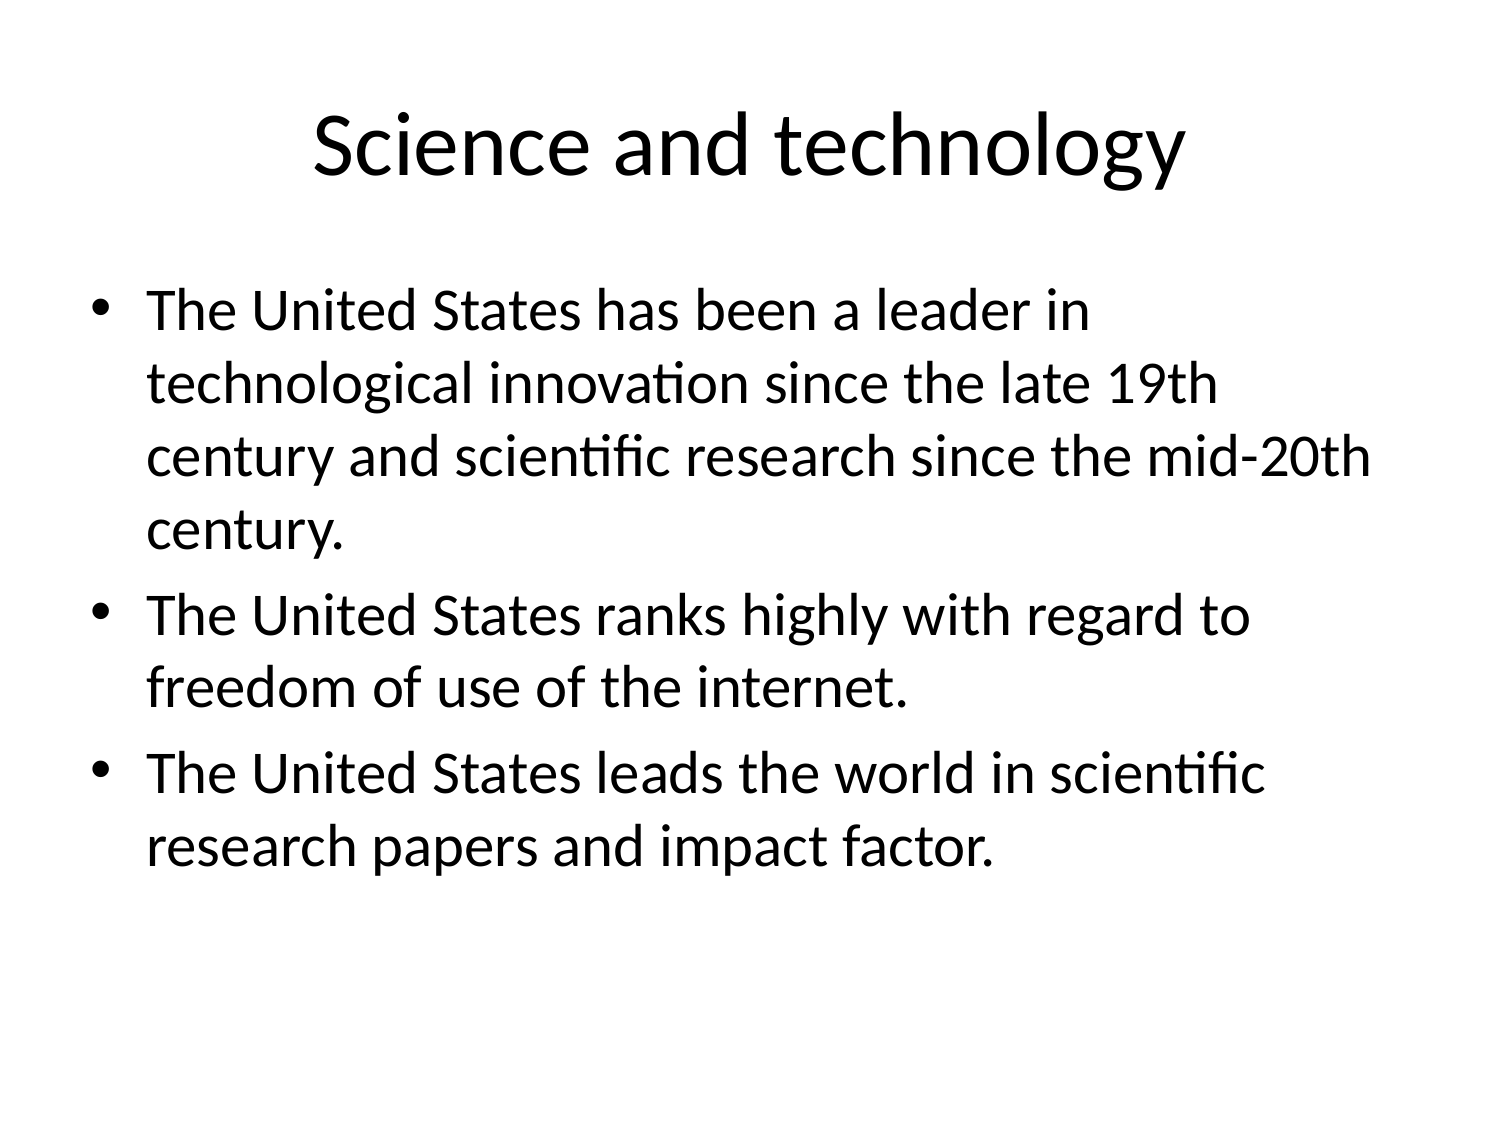

# Science and technology
The United States has been a leader in technological innovation since the late 19th century and scientific research since the mid-20th century.
The United States ranks highly with regard to freedom of use of the internet.
The United States leads the world in scientific research papers and impact factor.